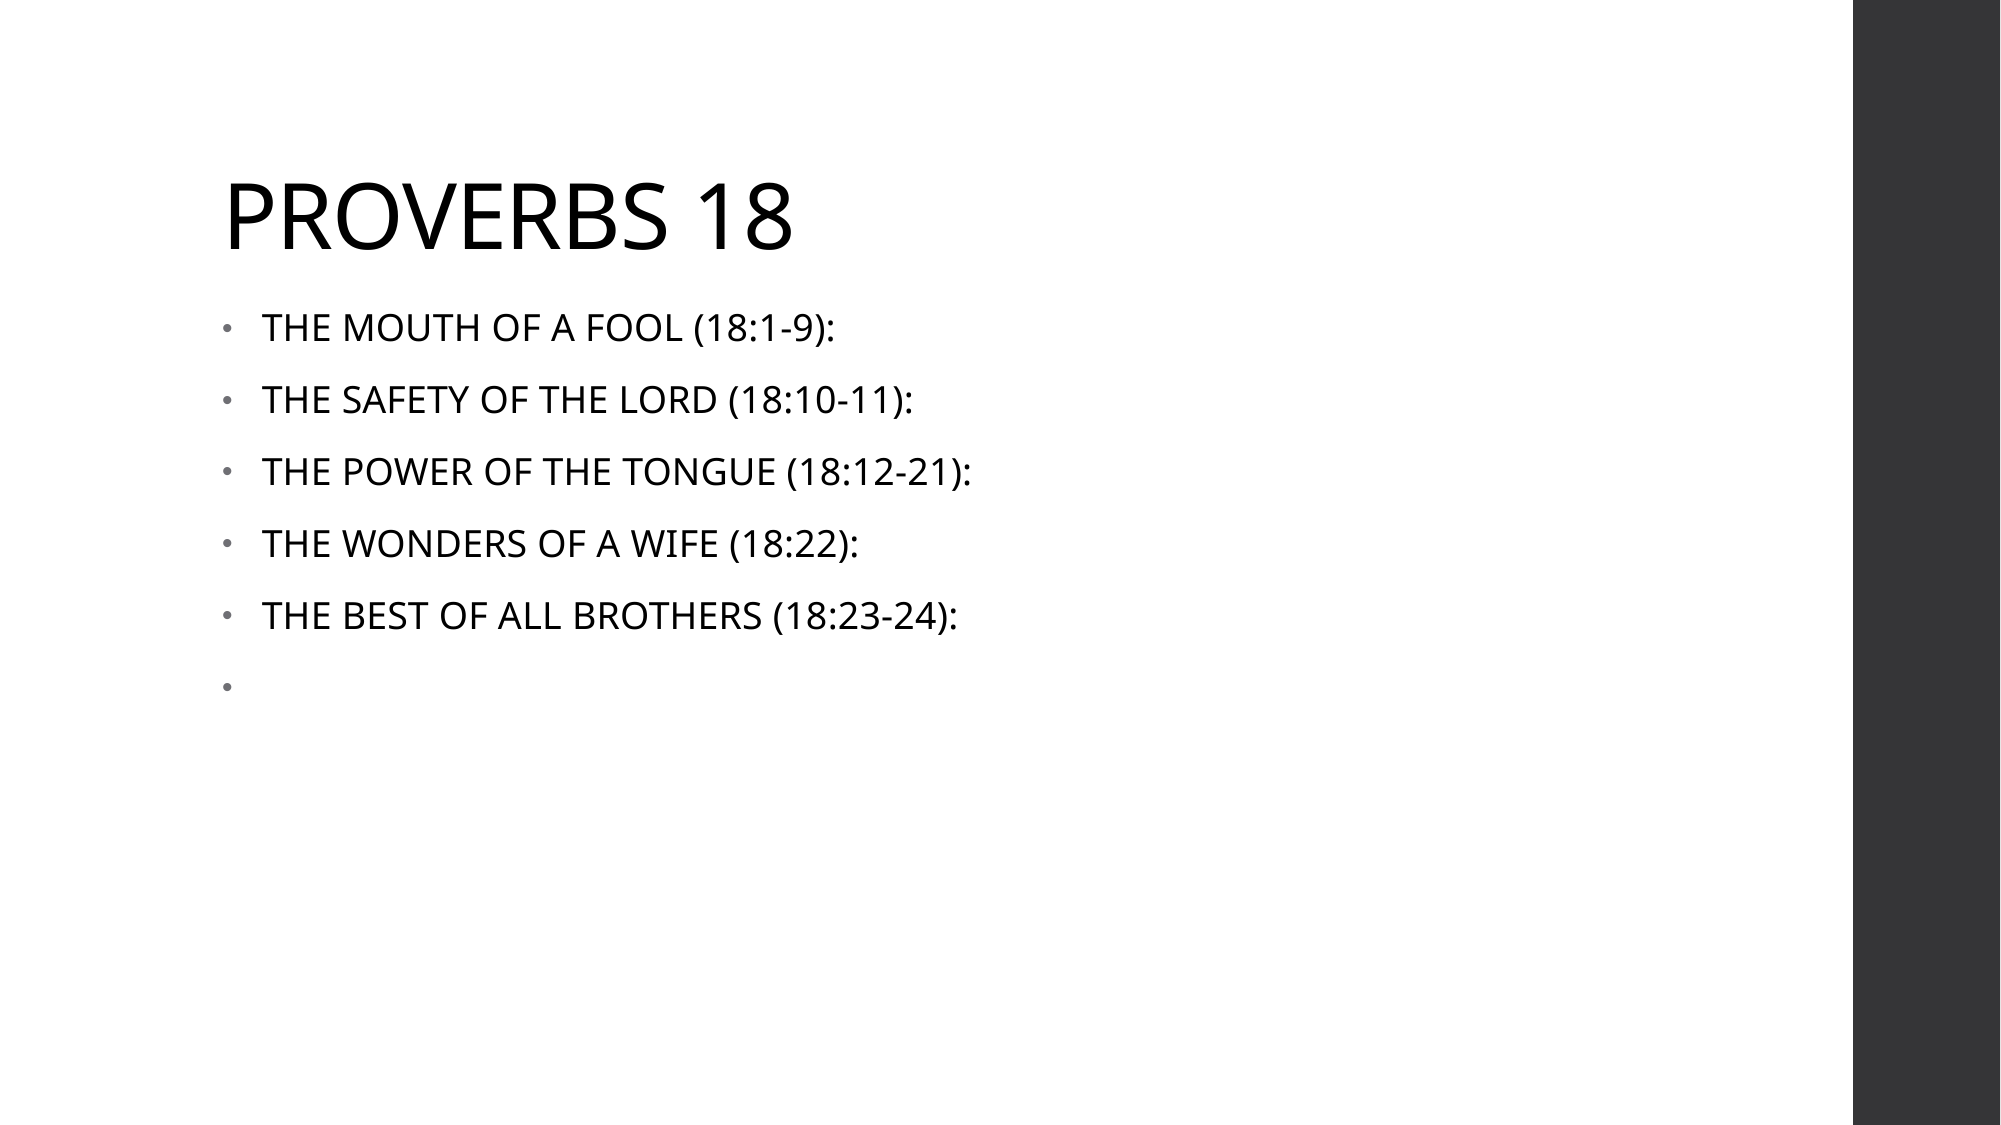

# PROVERBS 18
 THE MOUTH OF A FOOL (18:1-9):
 THE SAFETY OF THE LORD (18:10-11):
 THE POWER OF THE TONGUE (18:12-21):
 THE WONDERS OF A WIFE (18:22):
 THE BEST OF ALL BROTHERS (18:23-24):